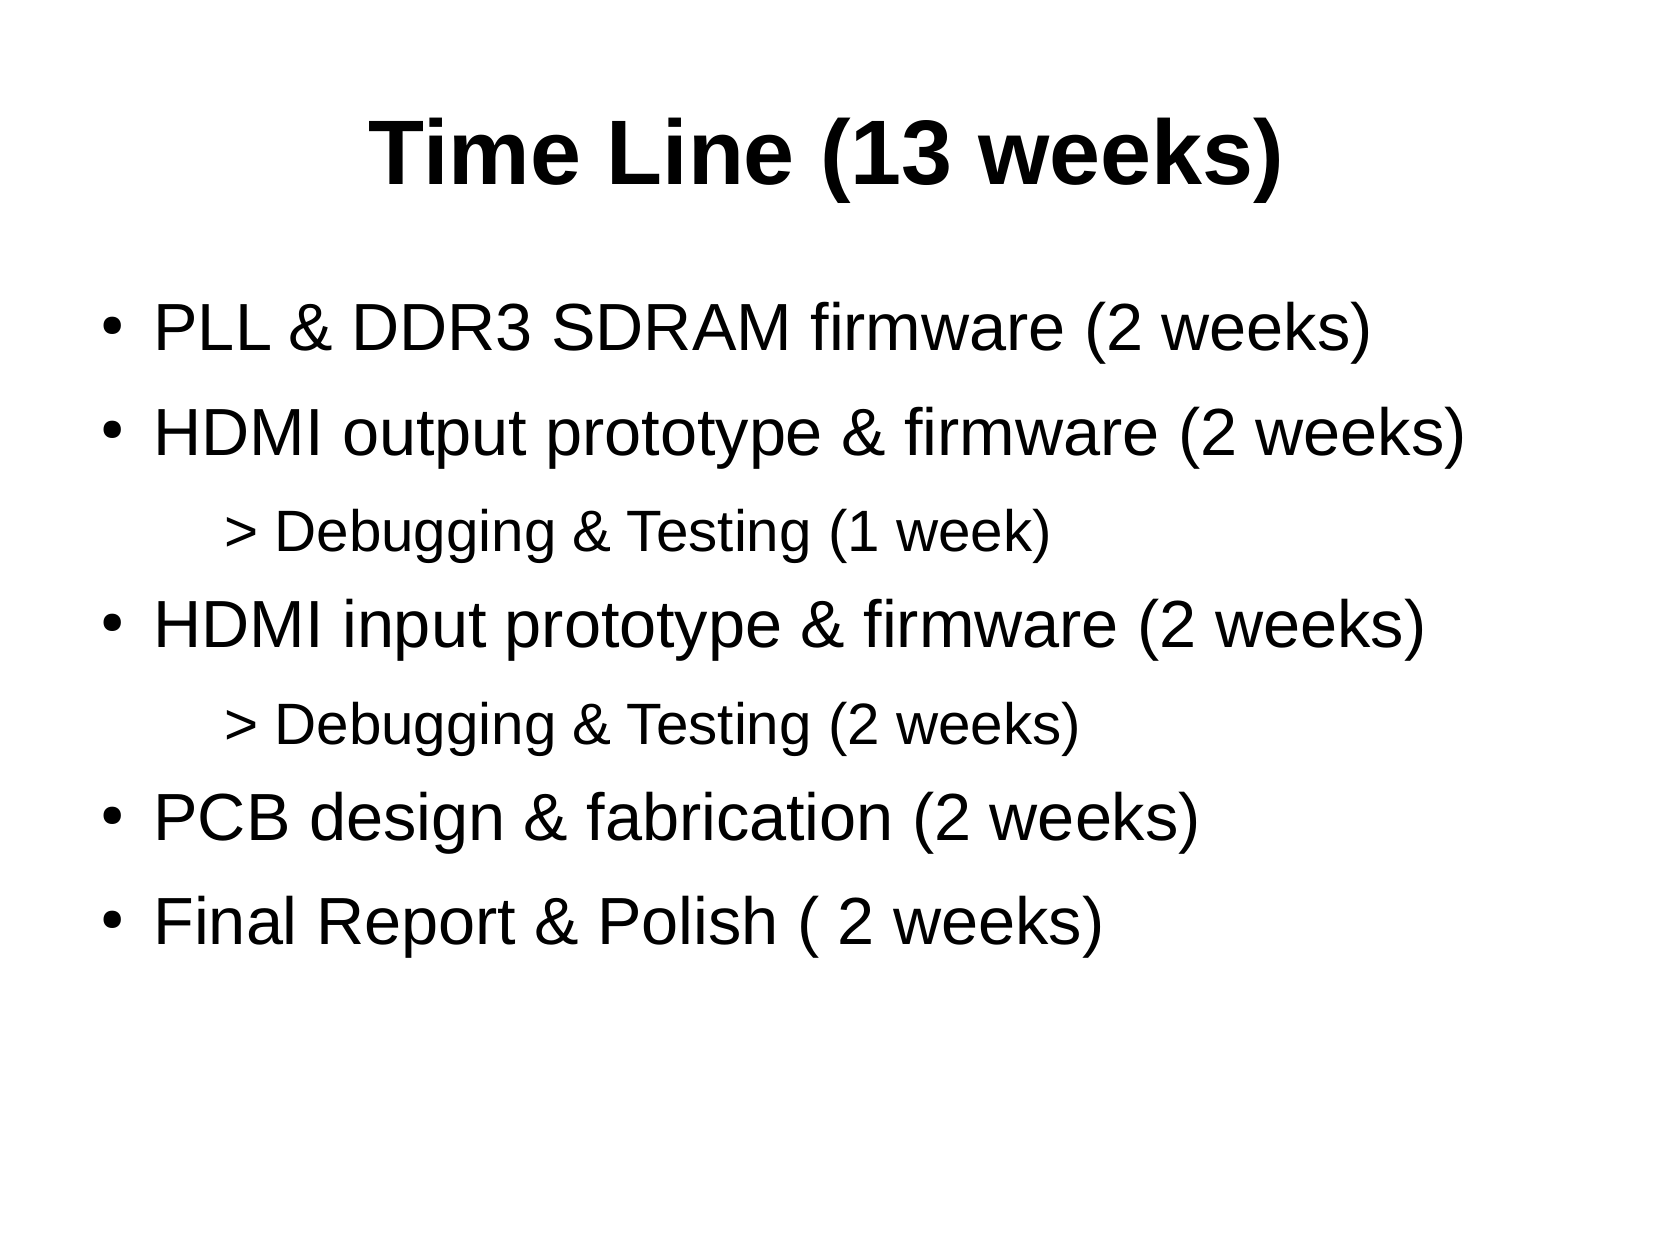

# Time Line (13 weeks)
PLL & DDR3 SDRAM firmware (2 weeks)
HDMI output prototype & firmware (2 weeks)
> Debugging & Testing (1 week)
HDMI input prototype & firmware (2 weeks)
> Debugging & Testing (2 weeks)
PCB design & fabrication (2 weeks)
Final Report & Polish ( 2 weeks)